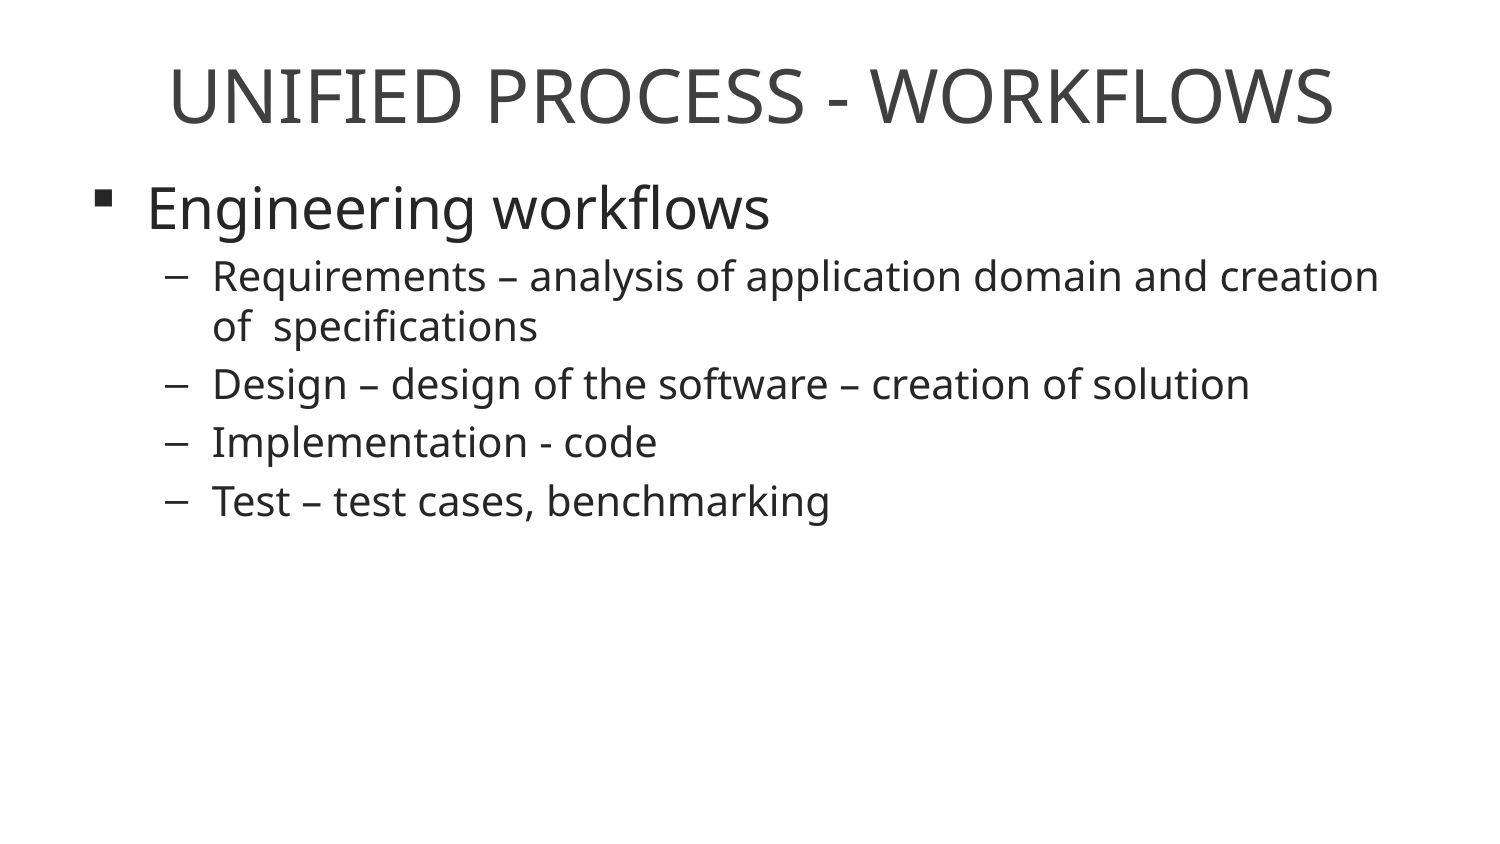

# Unified process - workflows
Engineering workflows
Requirements – analysis of application domain and creation of specifications
Design – design of the software – creation of solution
Implementation - code
Test – test cases, benchmarking